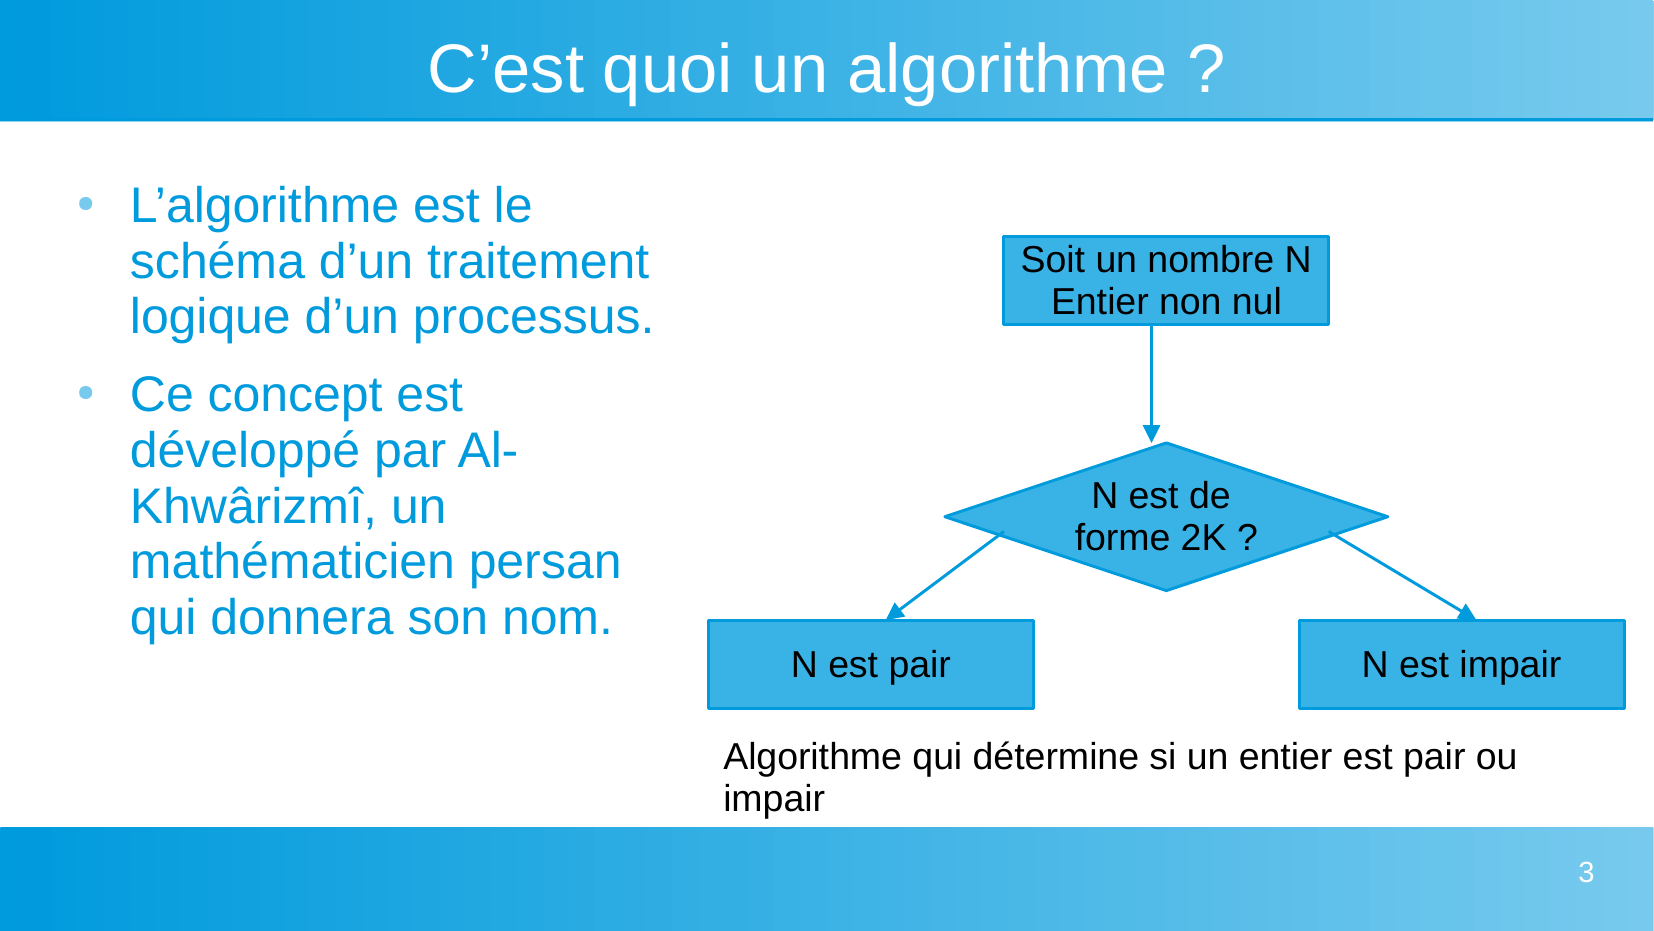

# C’est quoi un algorithme ?
L’algorithme est le schéma d’un traitement logique d’un processus.
Ce concept est développé par Al-Khwârizmî, un mathématicien persan qui donnera son nom.
Soit un nombre N
Entier non nul
N est de
forme 2K ?
N est pair
N est impair
Algorithme qui détermine si un entier est pair ou impair
3